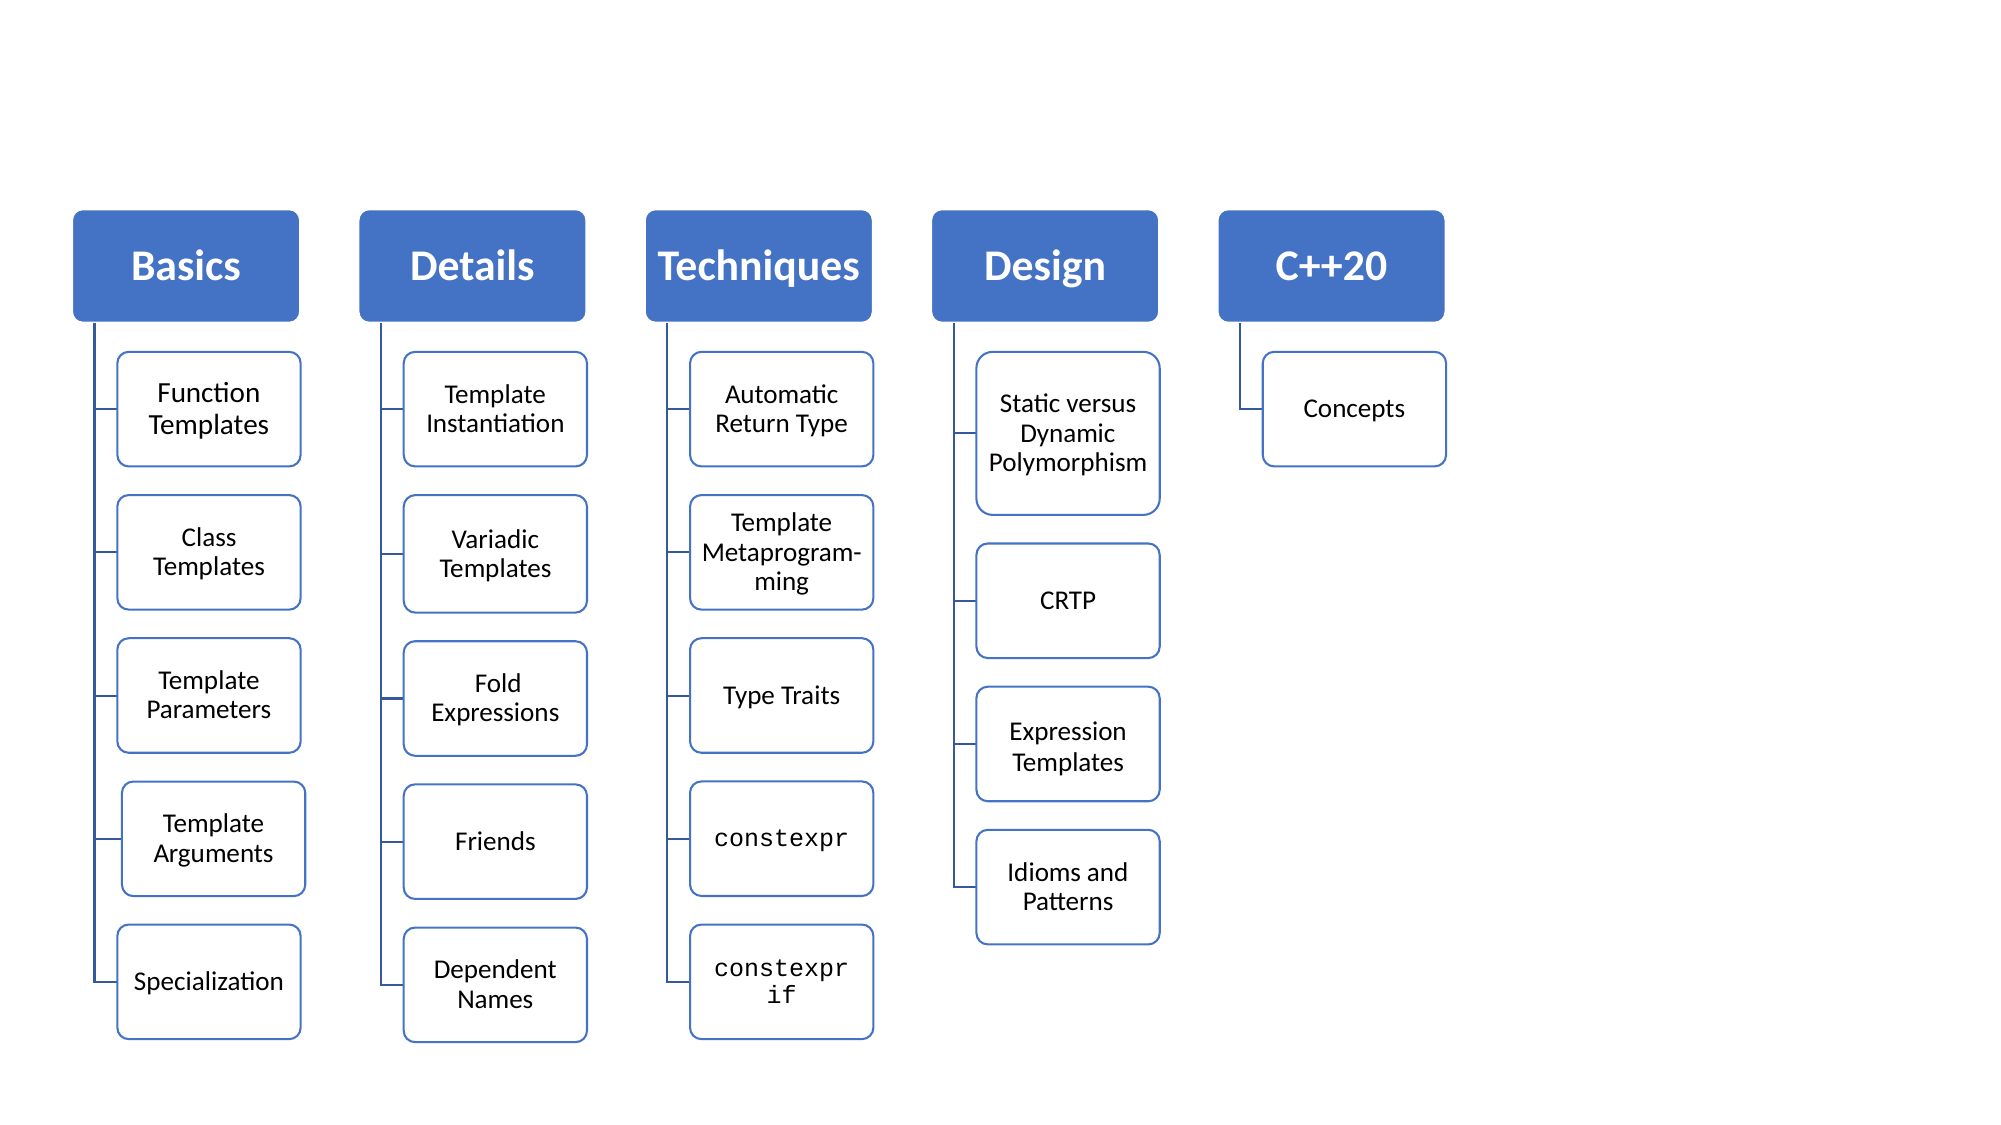

Basics
Details
Techniques
Design
C++20
Function Templates
Template Instantiation
Automatic Return Type
Static versus Dynamic Polymorphism
Concepts
Class Templates
Variadic Templates
Template Metaprogram-ming
CRTP
Template Parameters
Type Traits
 Fold Expressions
Expression Templates
constexpr
Template Arguments
Friends
Idioms and Patterns
Specialization
constexpr if
Dependent Names